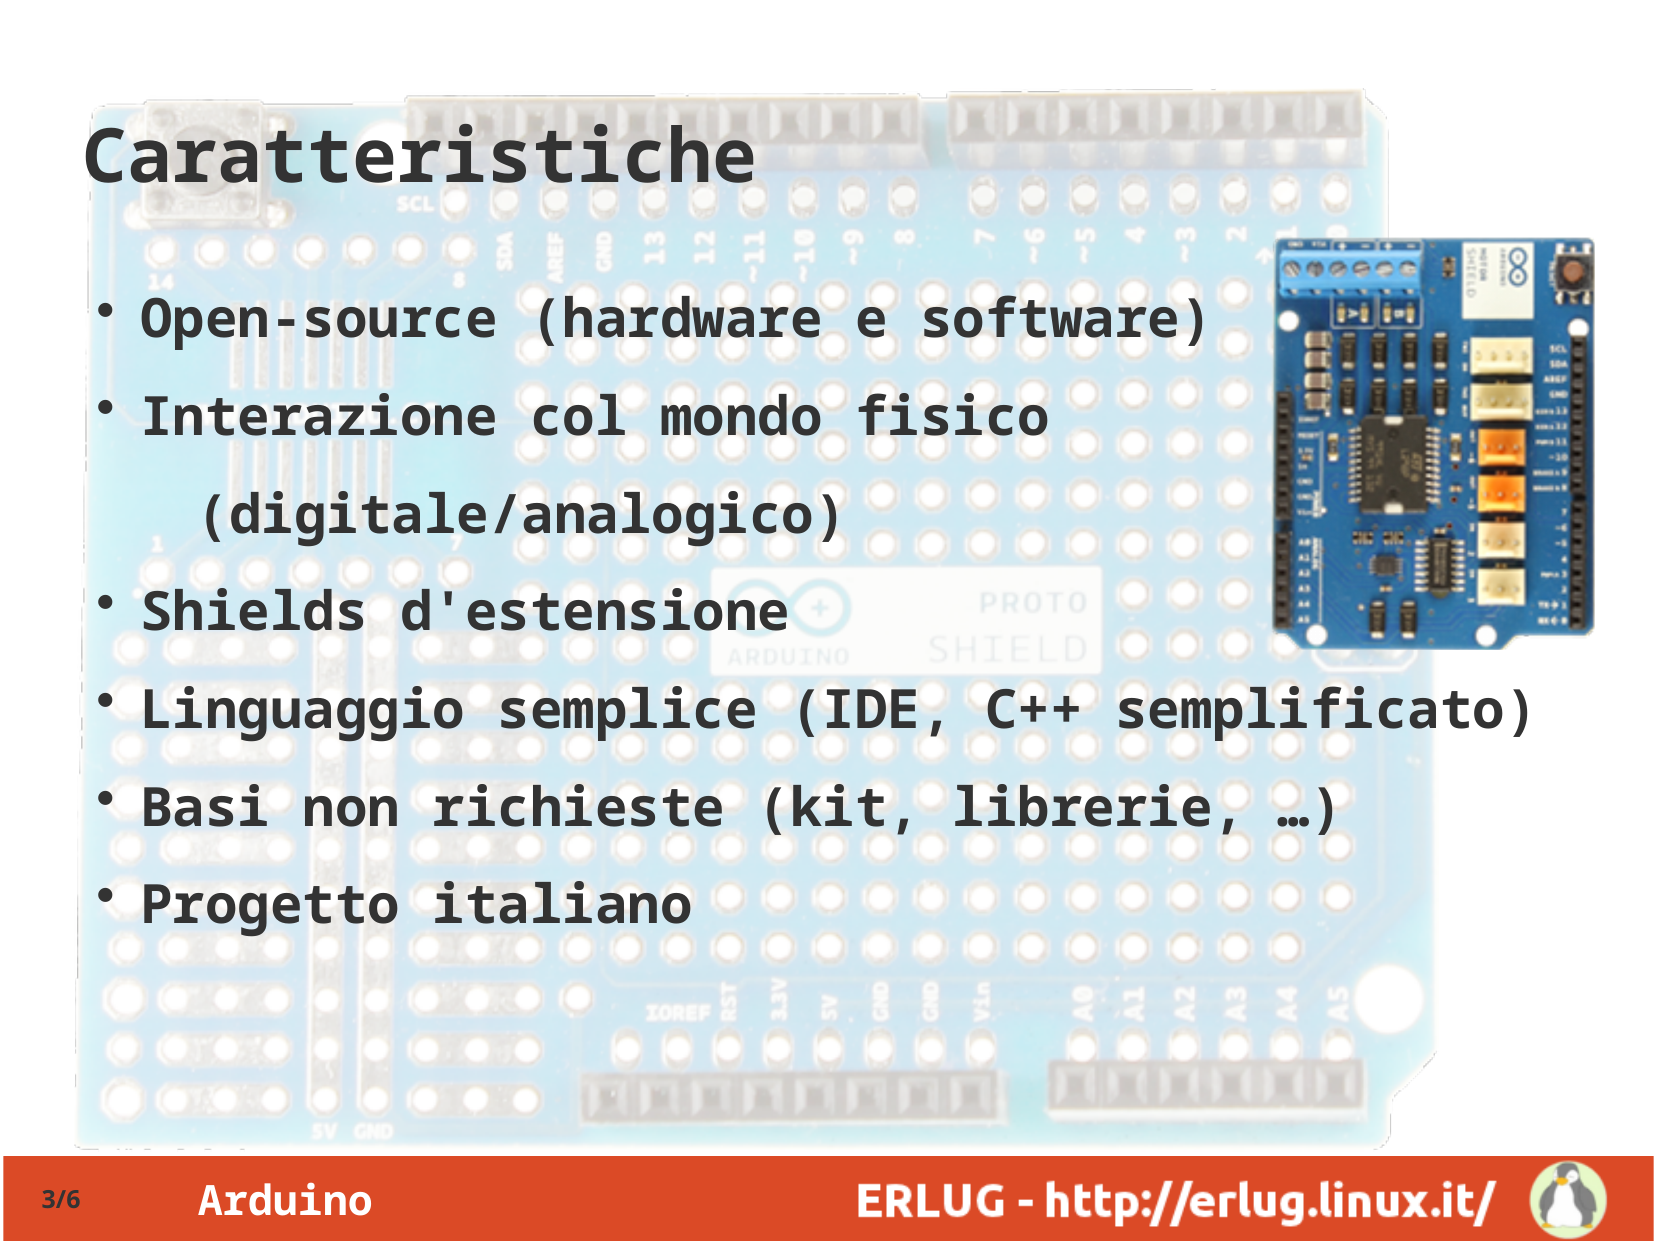

# Caratteristiche
Open-source (hardware e software)
Interazione col mondo fisico (digitale/analogico)
Shields d'estensione
Linguaggio semplice (IDE, C++ semplificato)
Basi non richieste (kit, librerie, …)
Progetto italiano